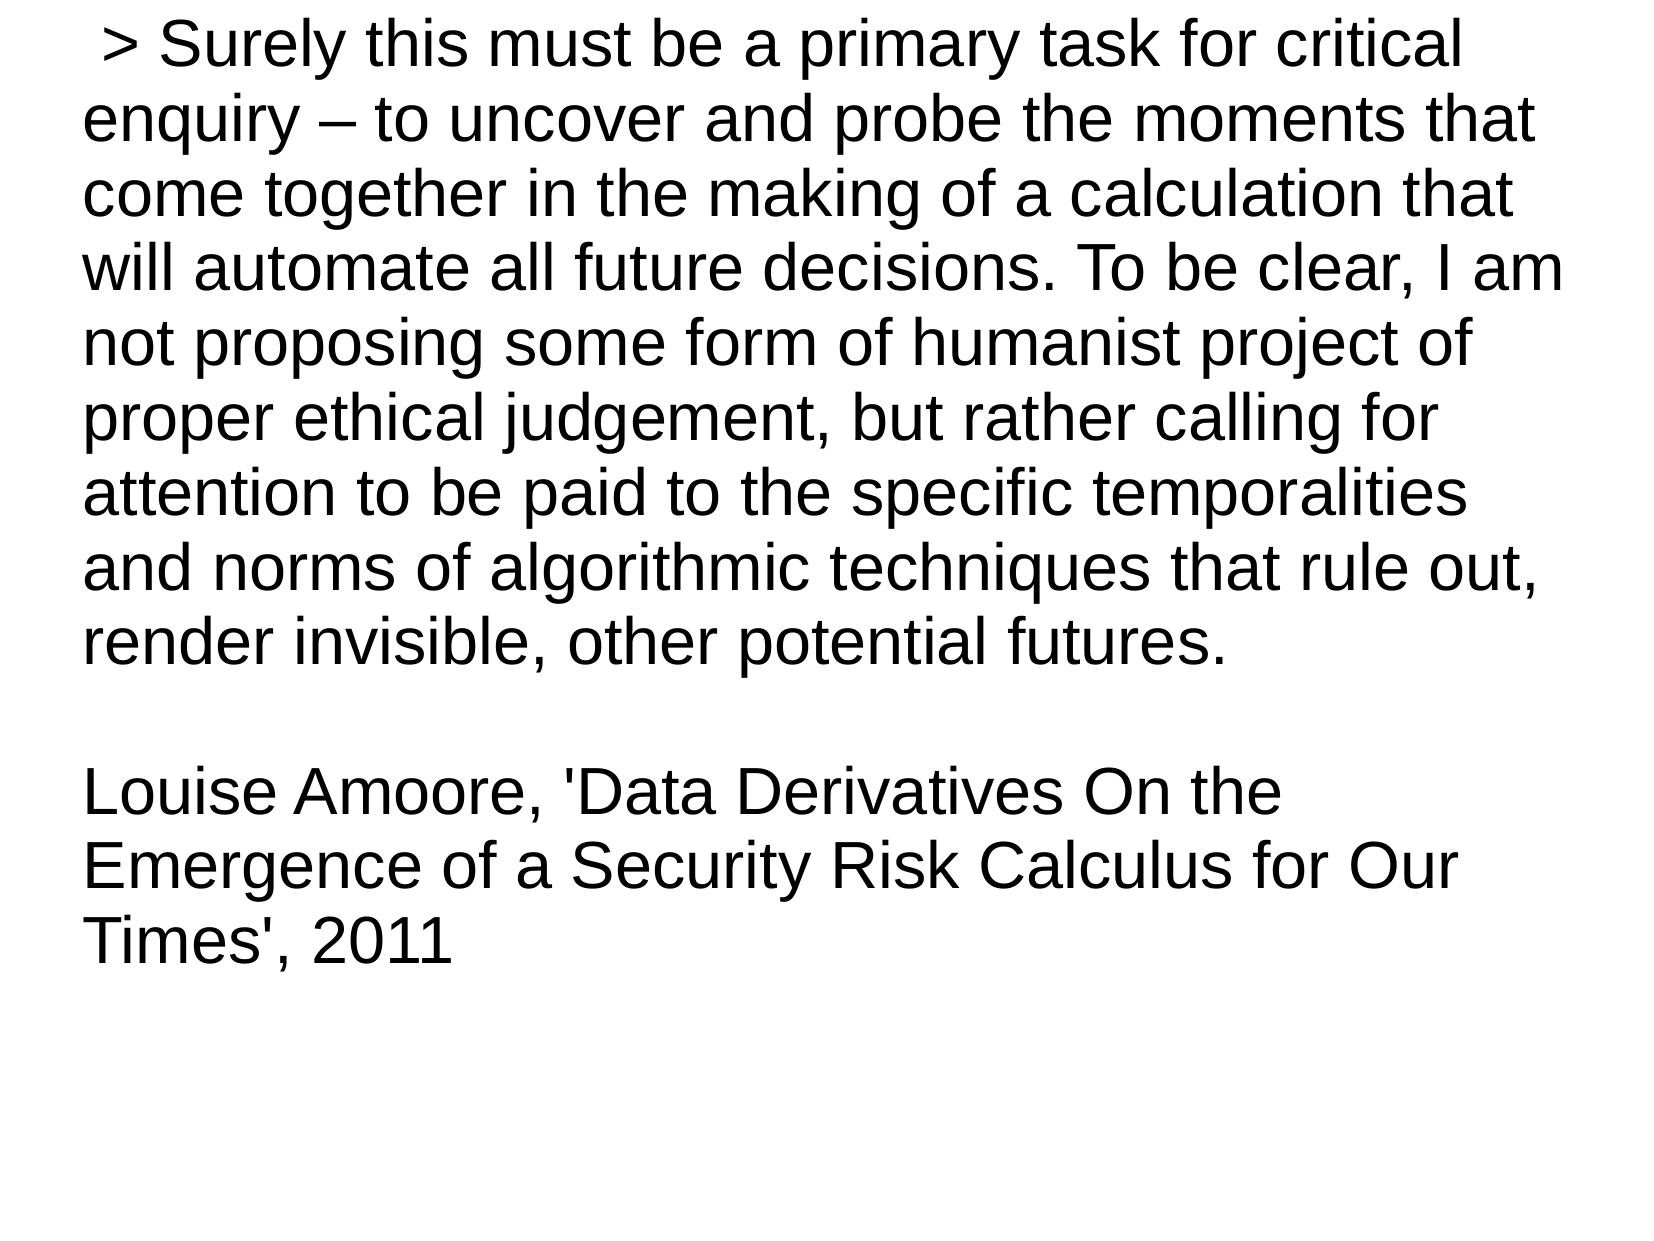

# > Surely this must be a primary task for critical enquiry – to uncover and probe the moments that come together in the making of a calculation that will automate all future decisions. To be clear, I am not proposing some form of humanist project of proper ethical judgement, but rather calling for attention to be paid to the specific temporalities and norms of algorithmic techniques that rule out, render invisible, other potential futures.
Louise Amoore, 'Data Derivatives On the Emergence of a Security Risk Calculus for Our Times', 2011